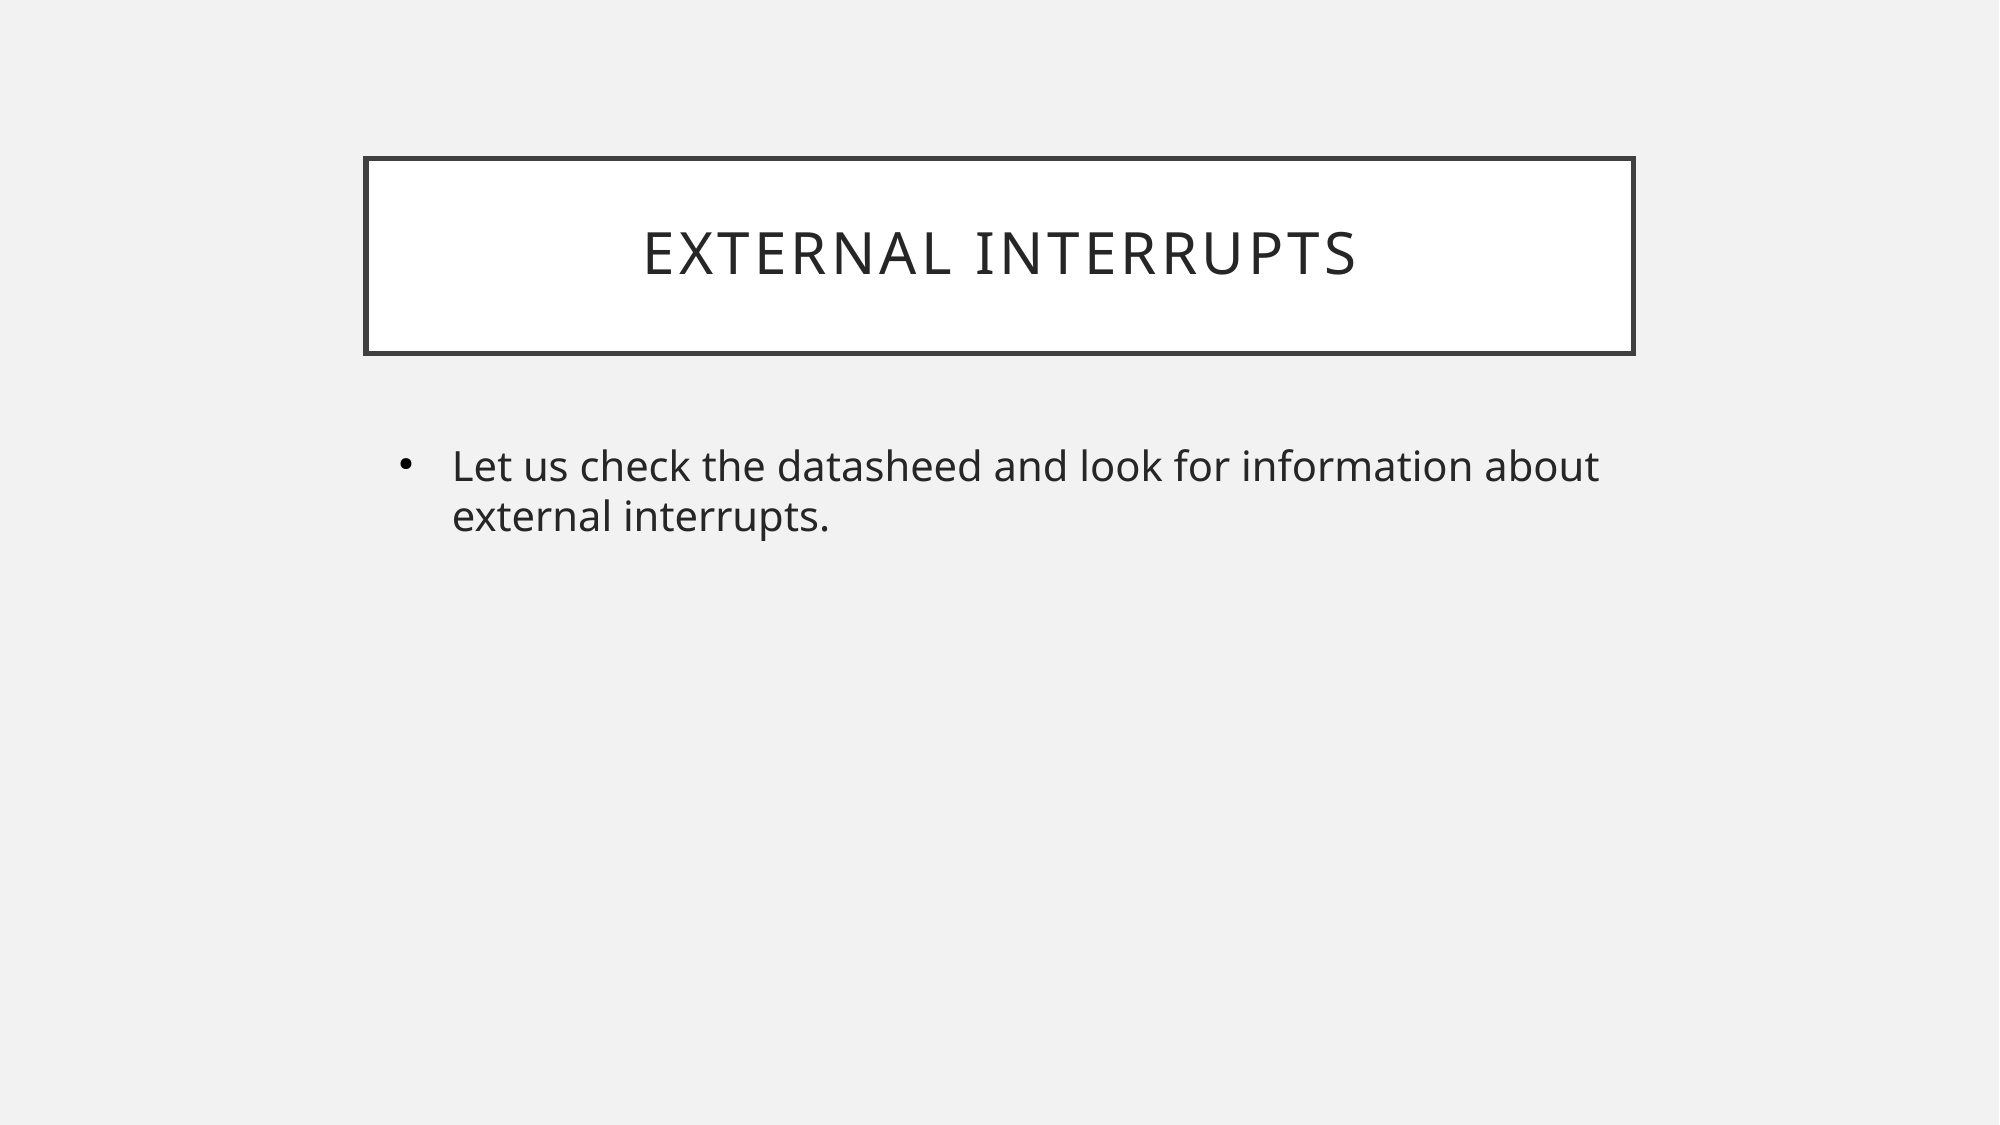

# External Interrupts
Let us check the datasheed and look for information about external interrupts.